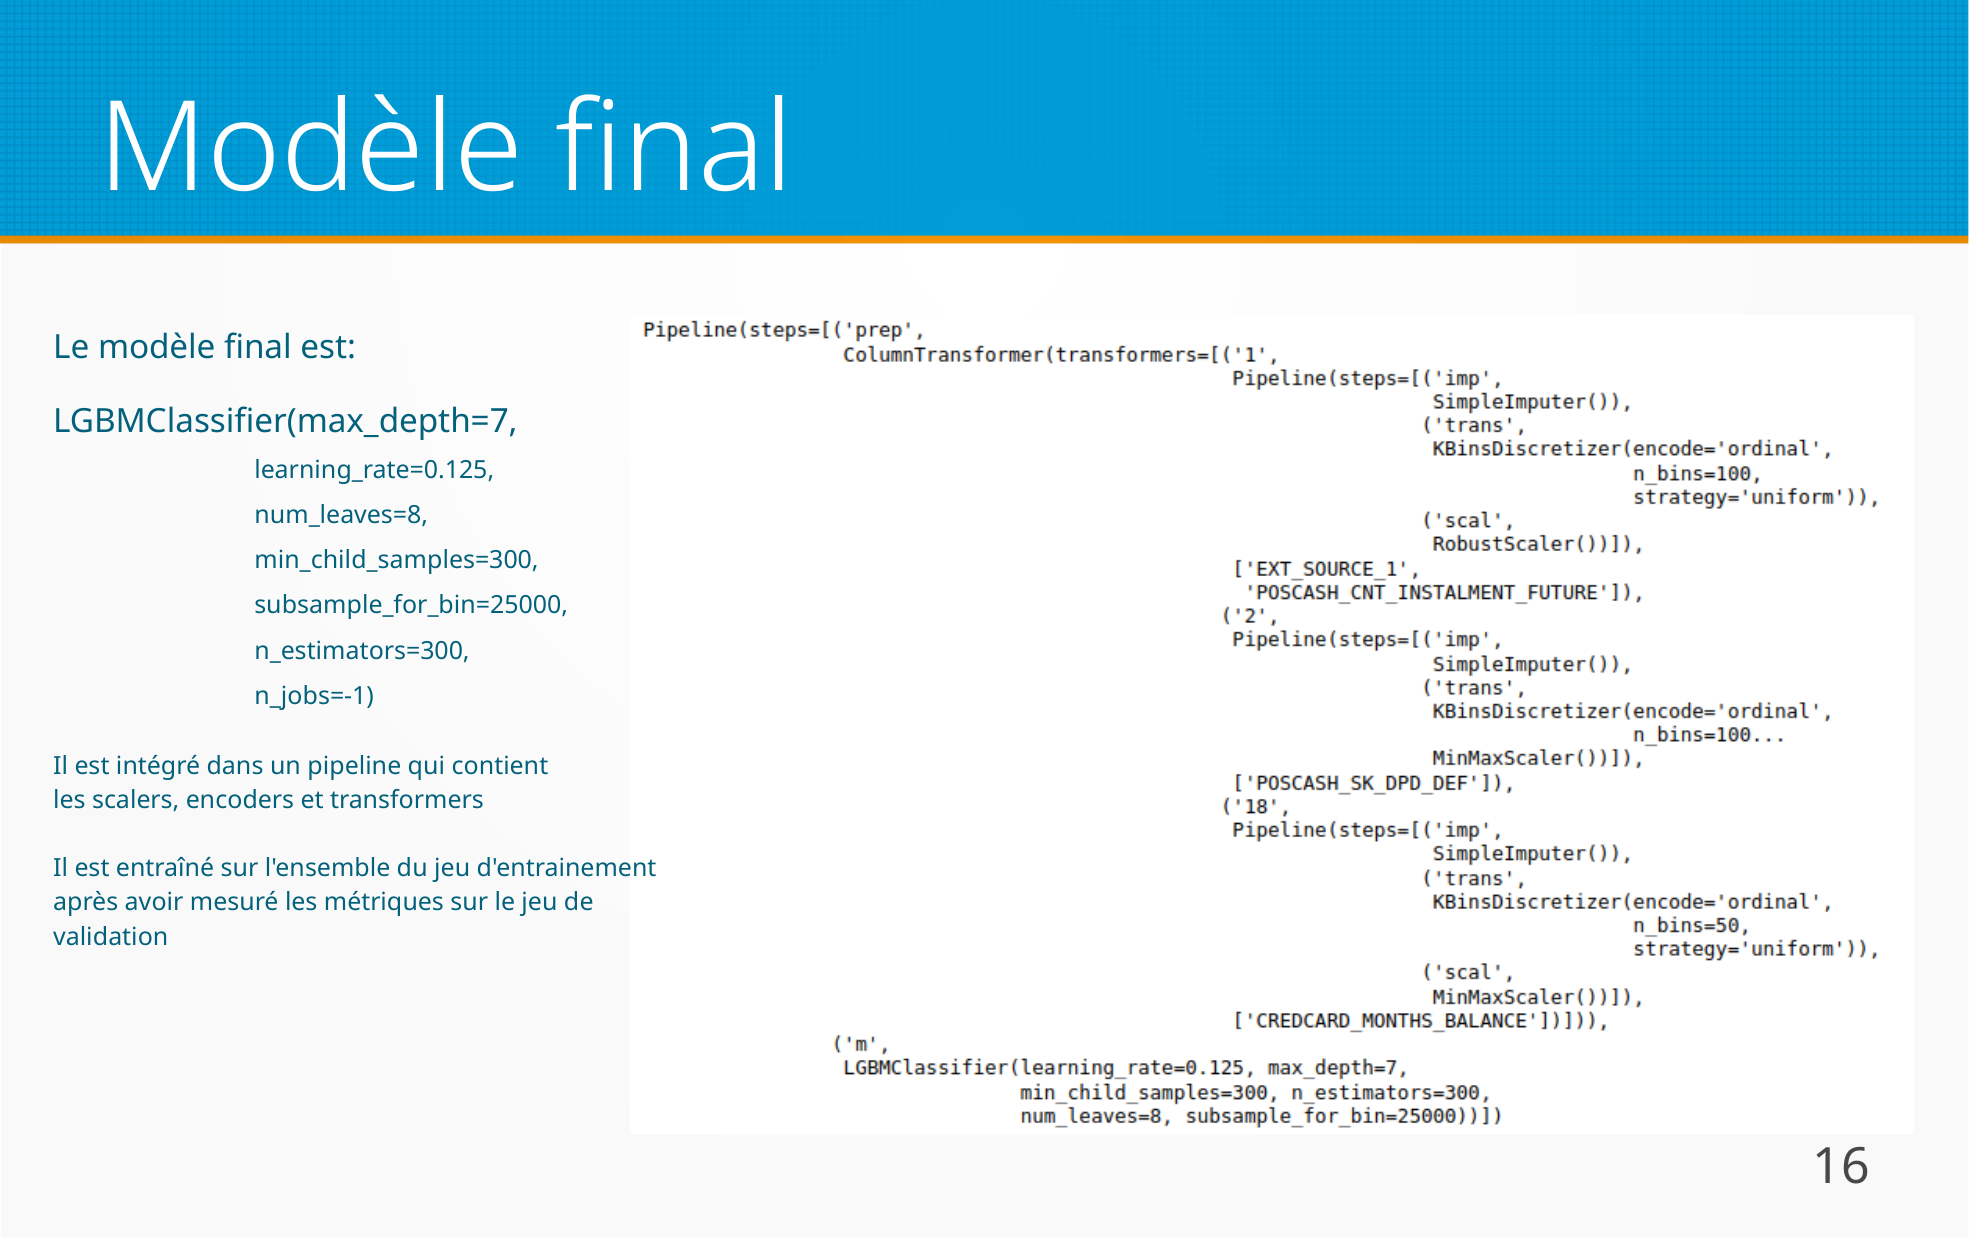

# Modèle final
Le modèle final est:
LGBMClassifier(max_depth=7,
 learning_rate=0.125,
 num_leaves=8,
 min_child_samples=300,
 subsample_for_bin=25000,
 n_estimators=300,
 n_jobs=-1)
Il est intégré dans un pipeline qui contient
les scalers, encoders et transformers
Il est entraîné sur l'ensemble du jeu d'entrainement après avoir mesuré les métriques sur le jeu de validation
16